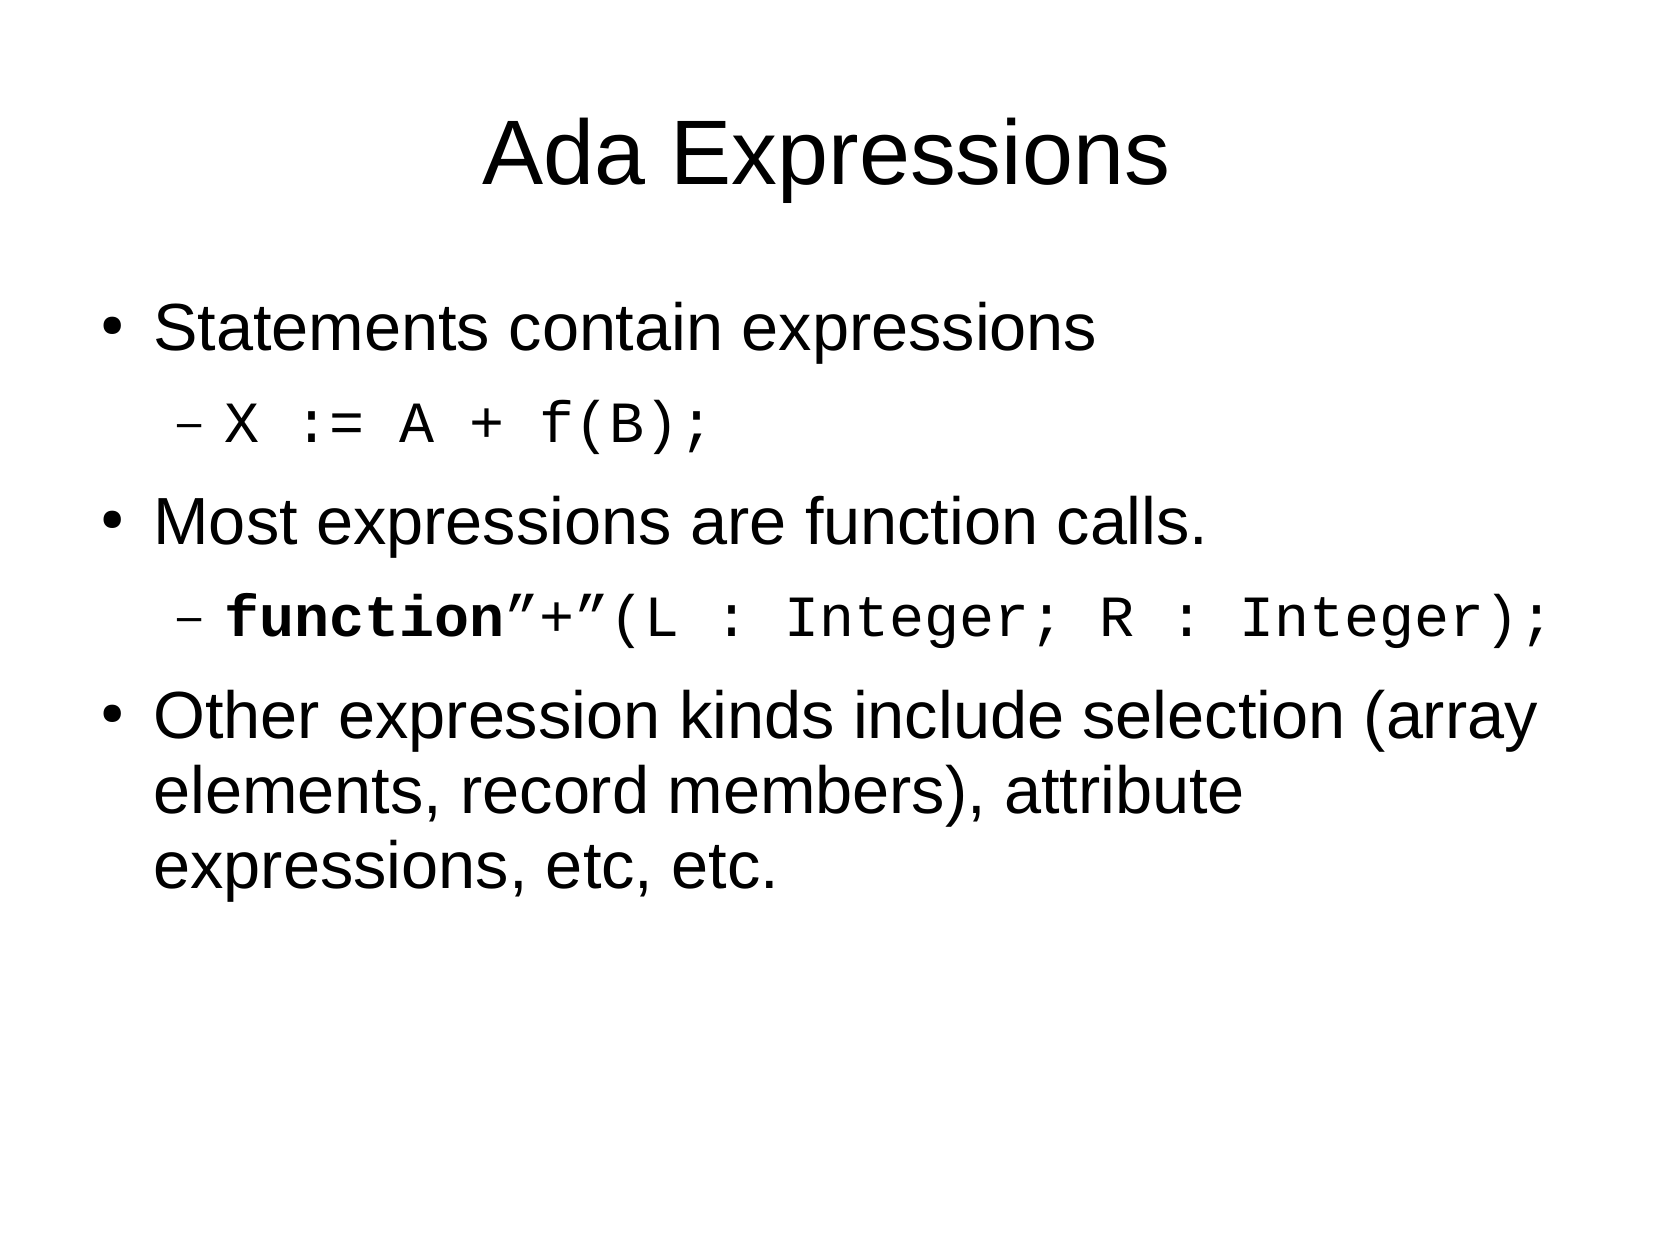

# Ada Expressions
Statements contain expressions
X := A + f(B);
Most expressions are function calls.
function”+”(L : Integer; R : Integer);
Other expression kinds include selection (array elements, record members), attribute expressions, etc, etc.